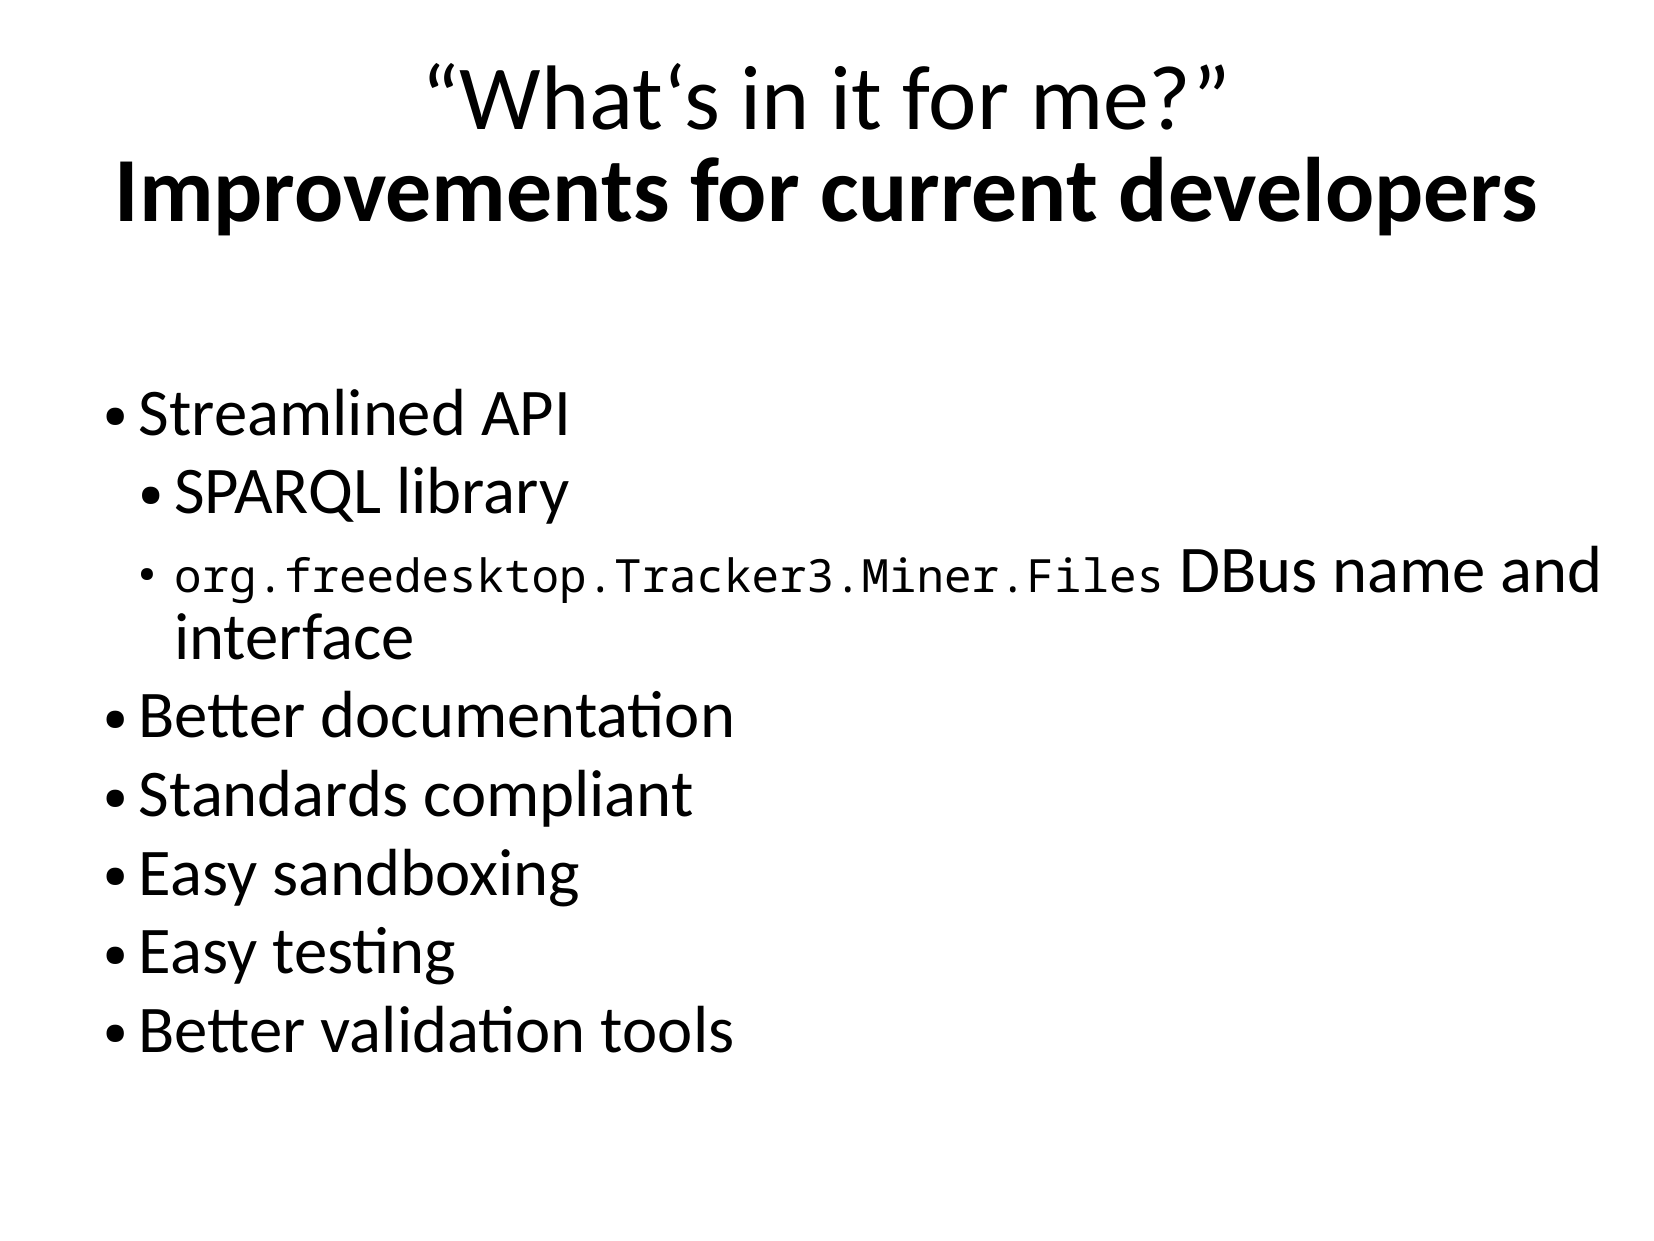

# “What‘s in it for me?” Improvements for current developers
Streamlined API
SPARQL library
org.freedesktop.Tracker3.Miner.Files DBus name and interface
Better documentation
Standards compliant
Easy sandboxing
Easy testing
Better validation tools